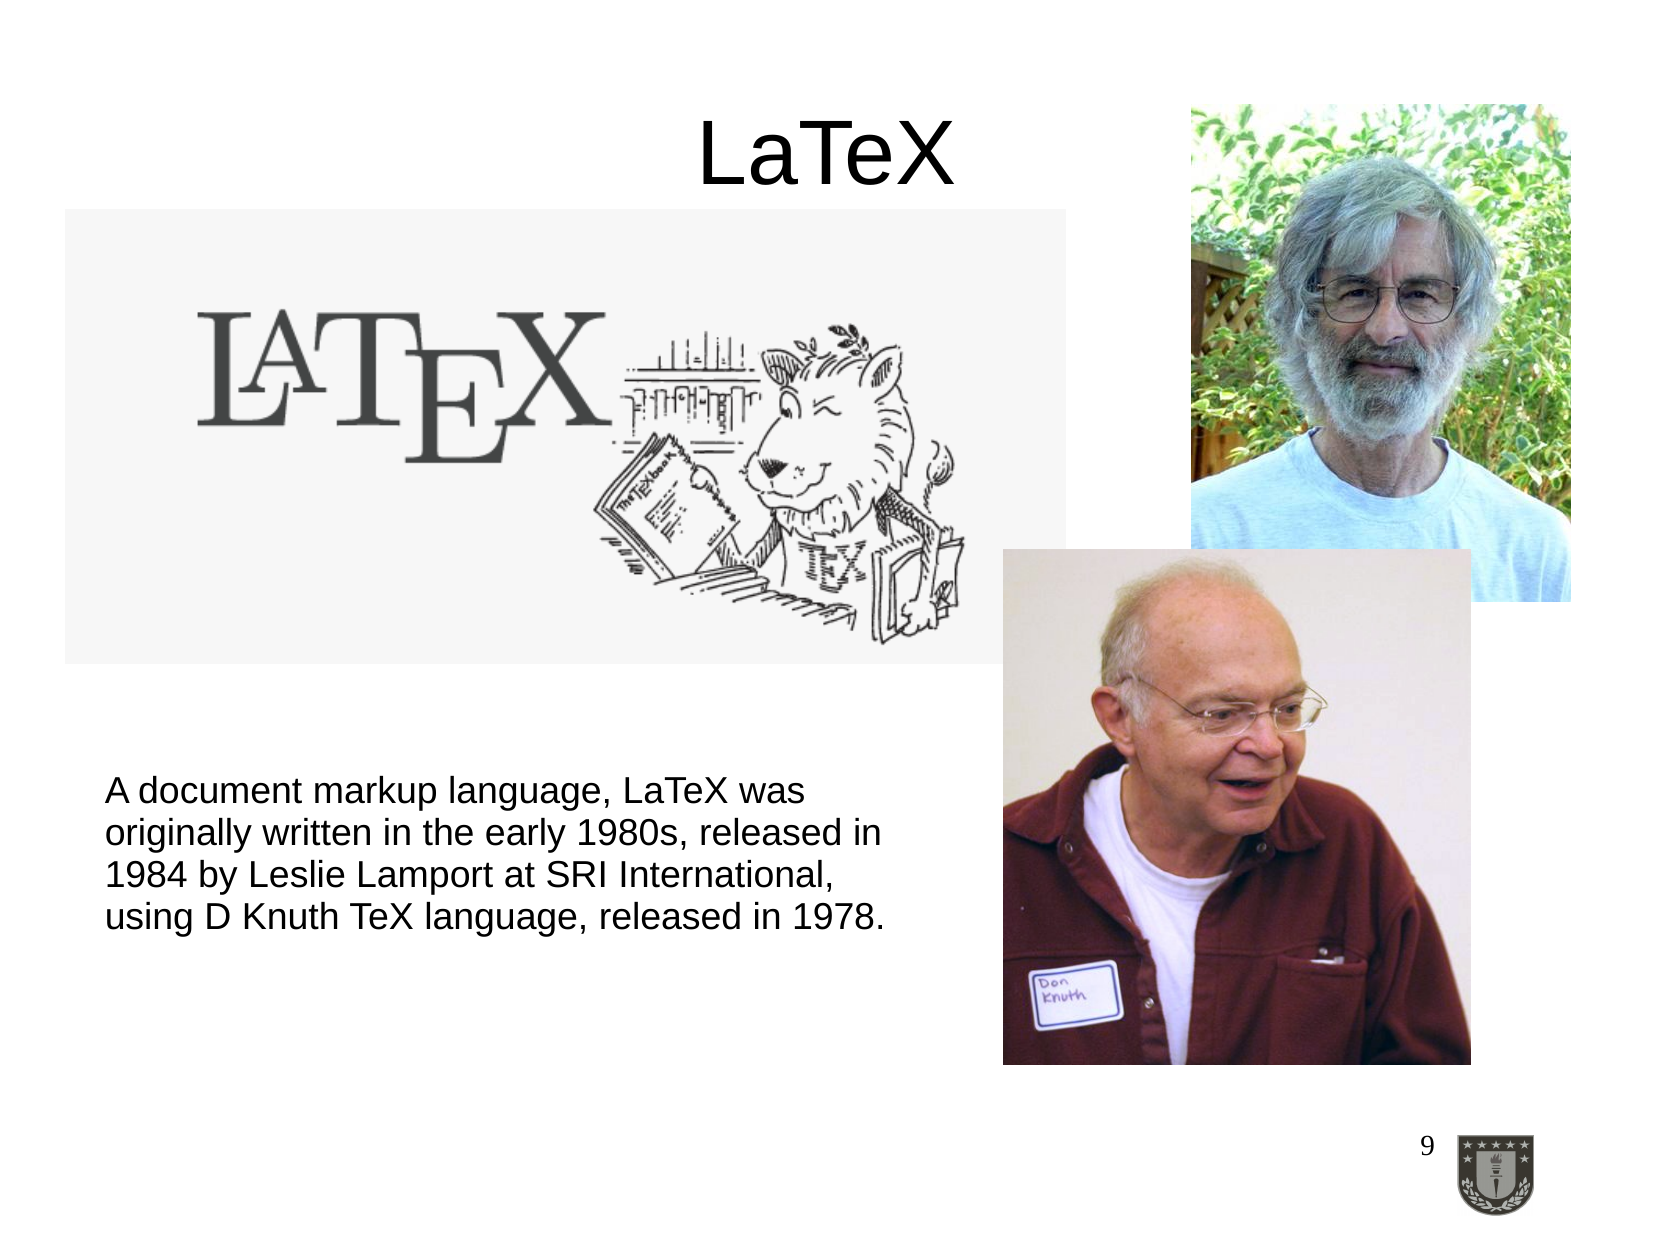

# LaTeX
A document markup language, LaTeX was originally written in the early 1980s, released in 1984 by Leslie Lamport at SRI International, using D Knuth TeX language, released in 1978.
9